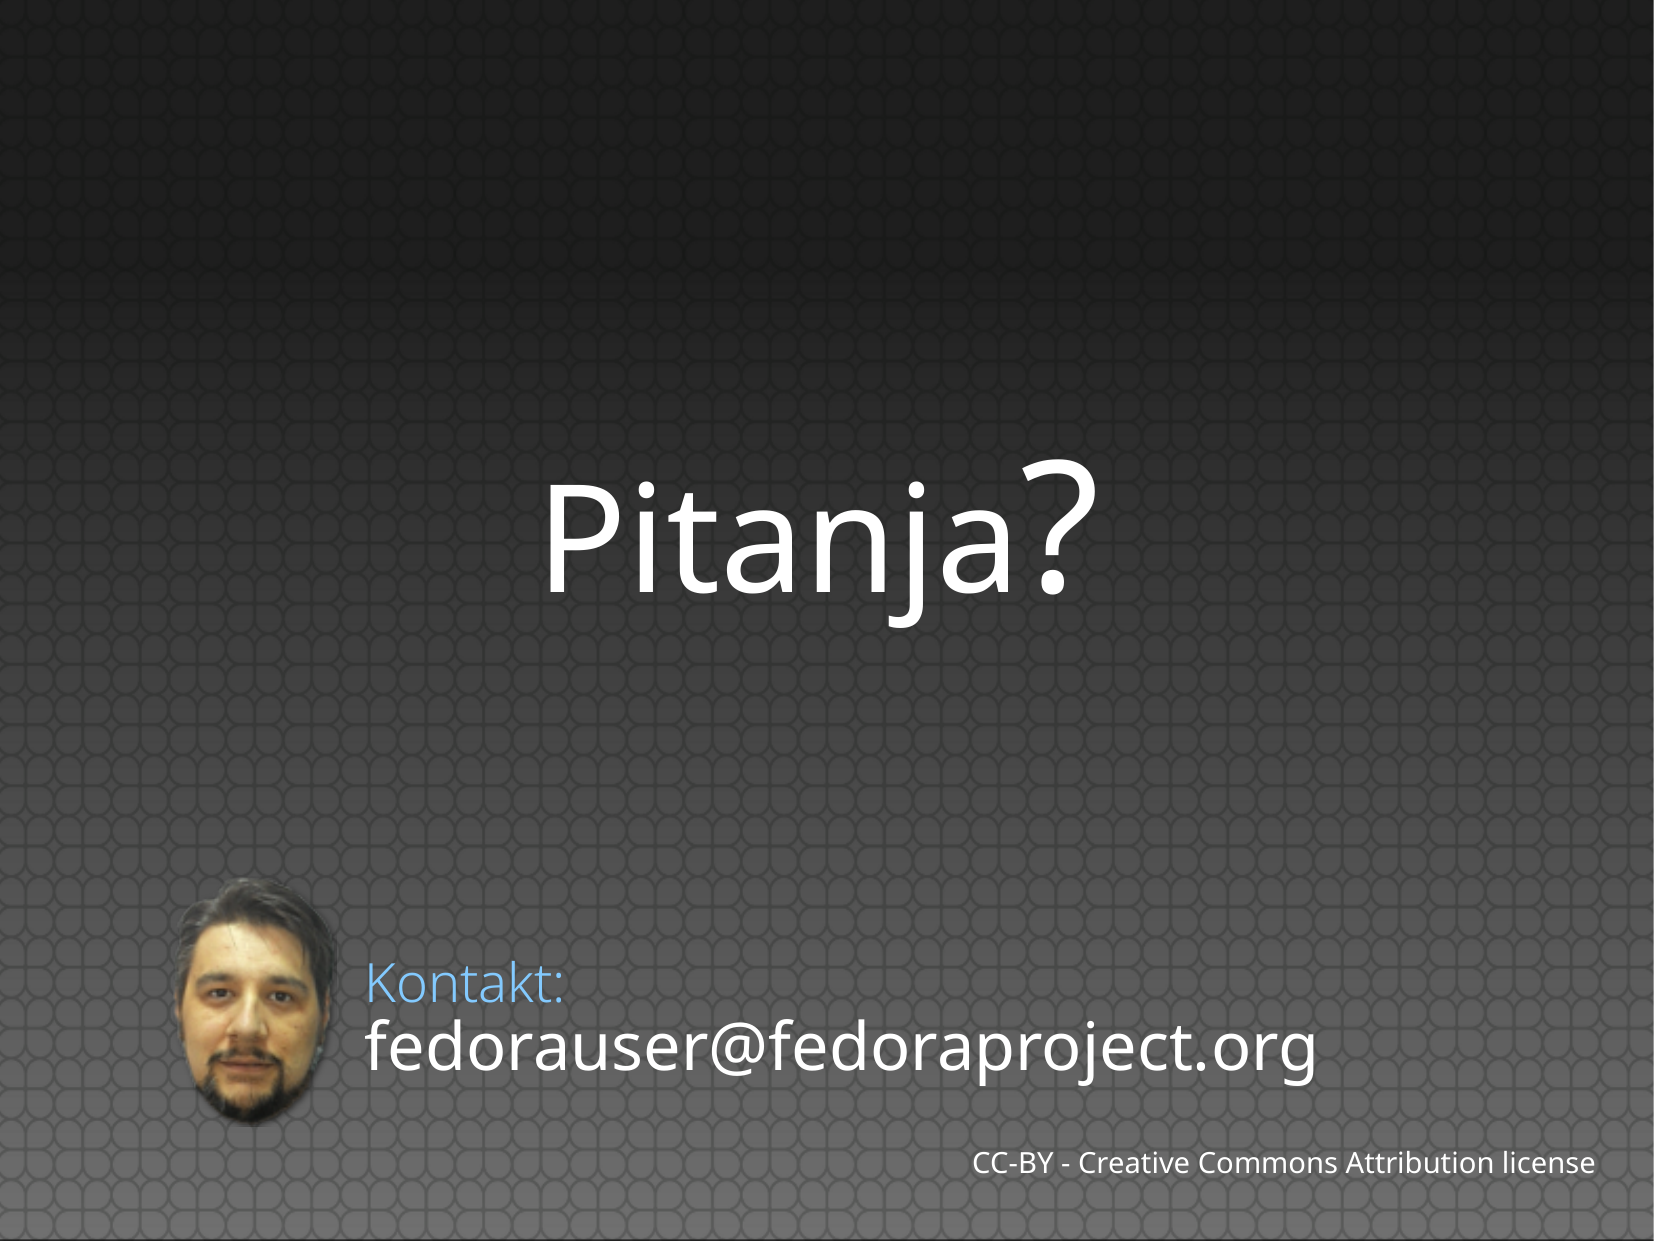

# Pitanja?
Kontakt:
fedorauser@fedoraproject.org
CC-BY - Creative Commons Attribution license